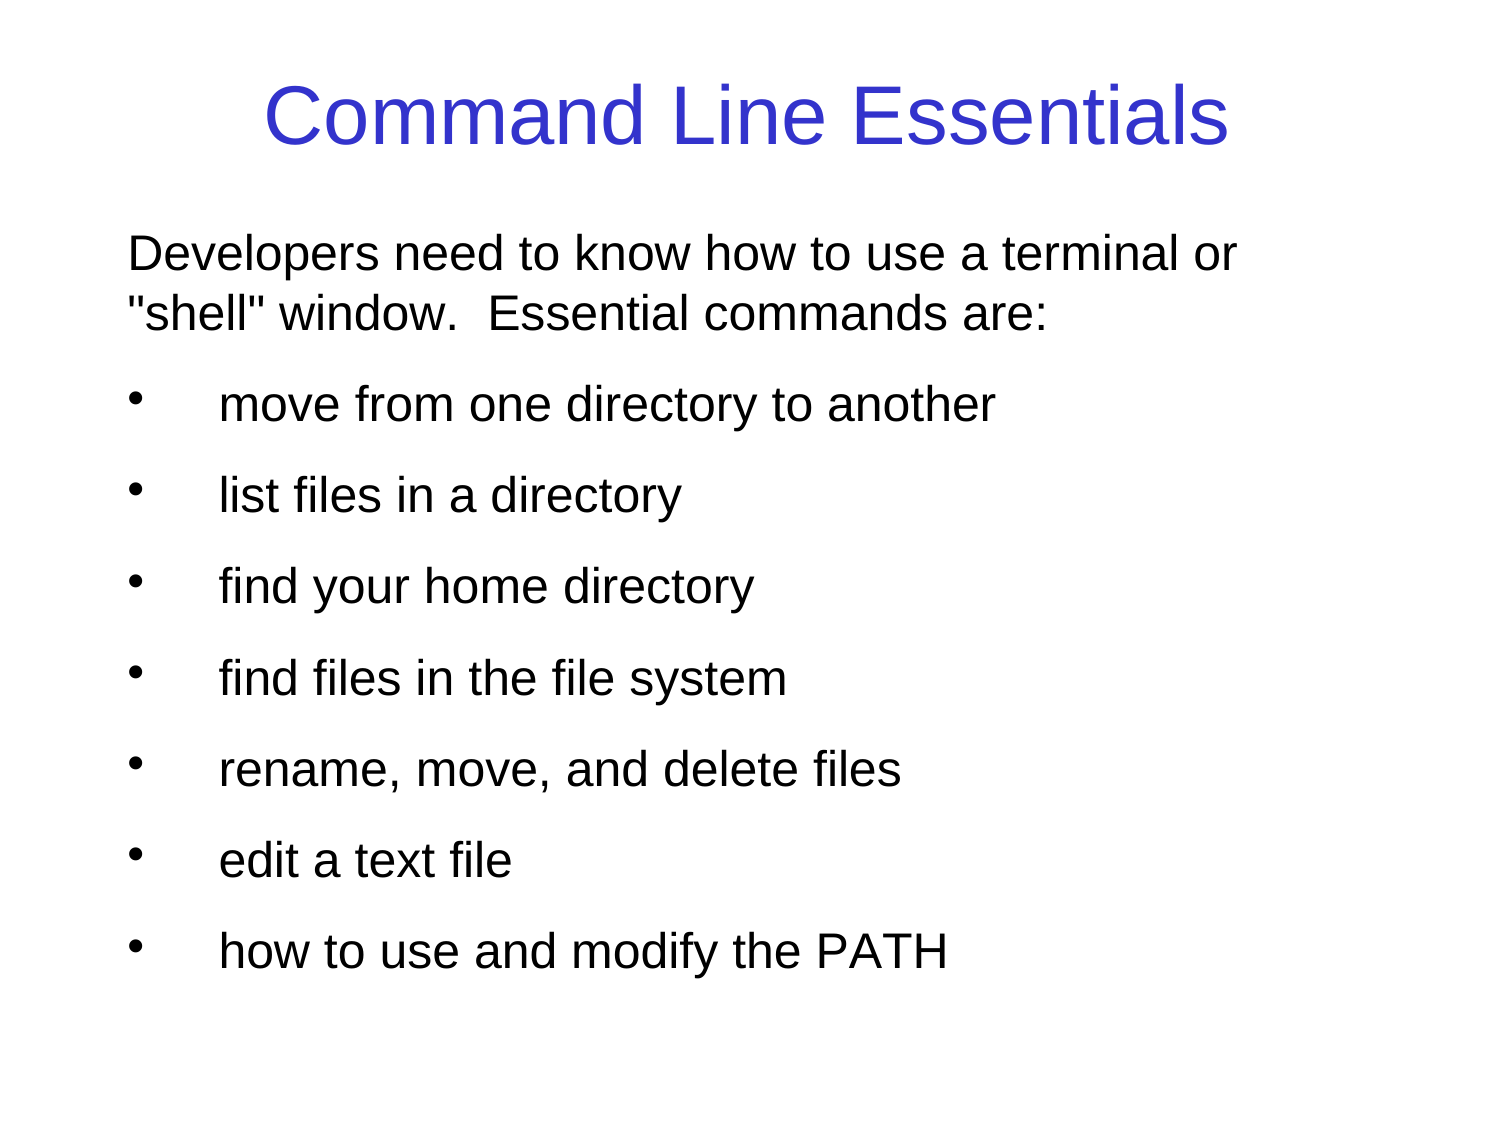

# Command Line Essentials
Developers need to know how to use a terminal or "shell" window. Essential commands are:
move from one directory to another
list files in a directory
find your home directory
find files in the file system
rename, move, and delete files
edit a text file
how to use and modify the PATH